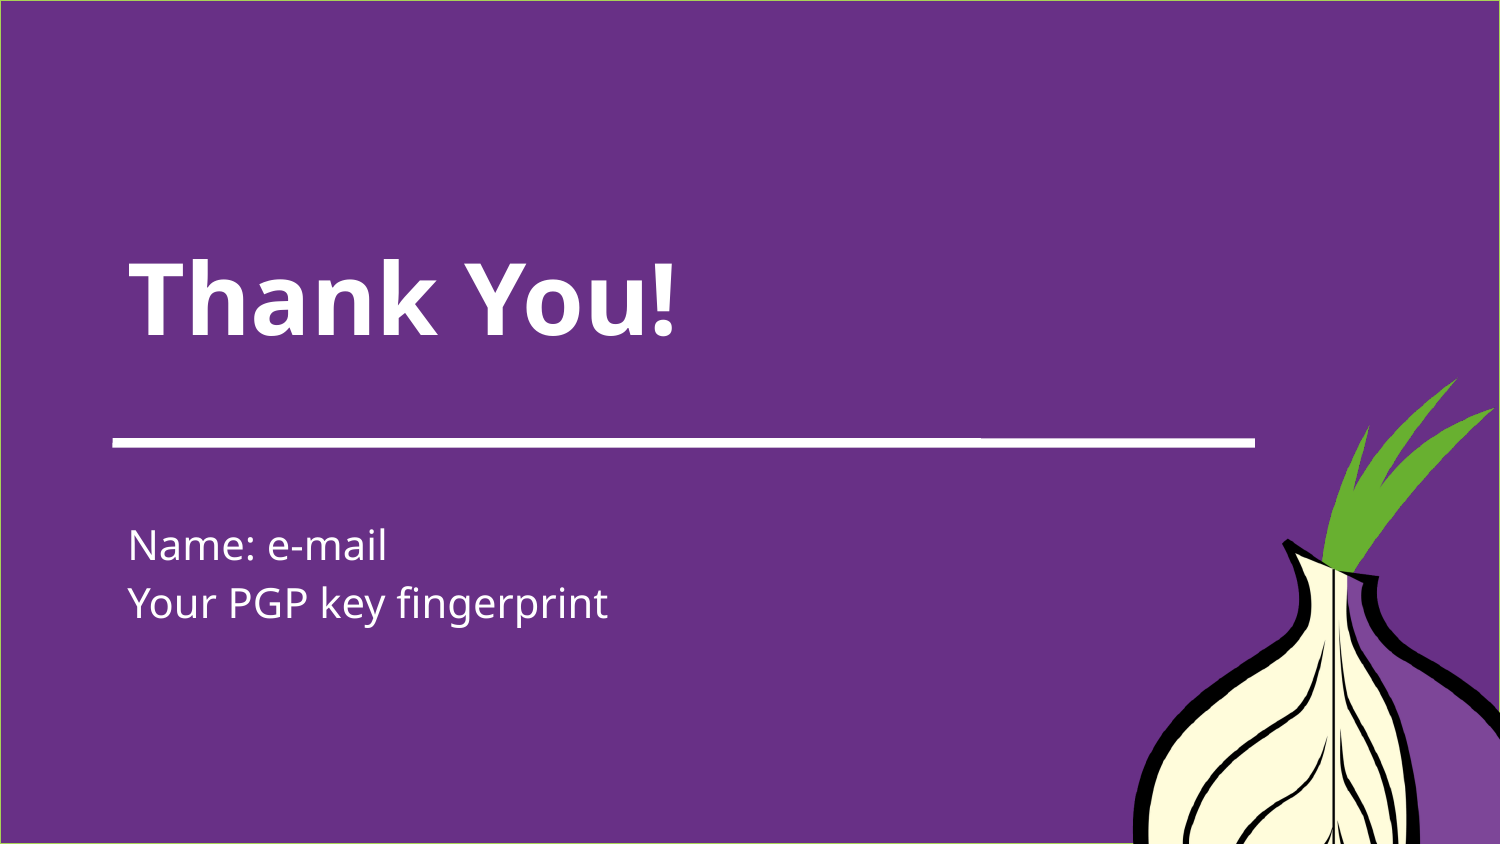

Thank You!
Name: e-mail
Your PGP key fingerprint